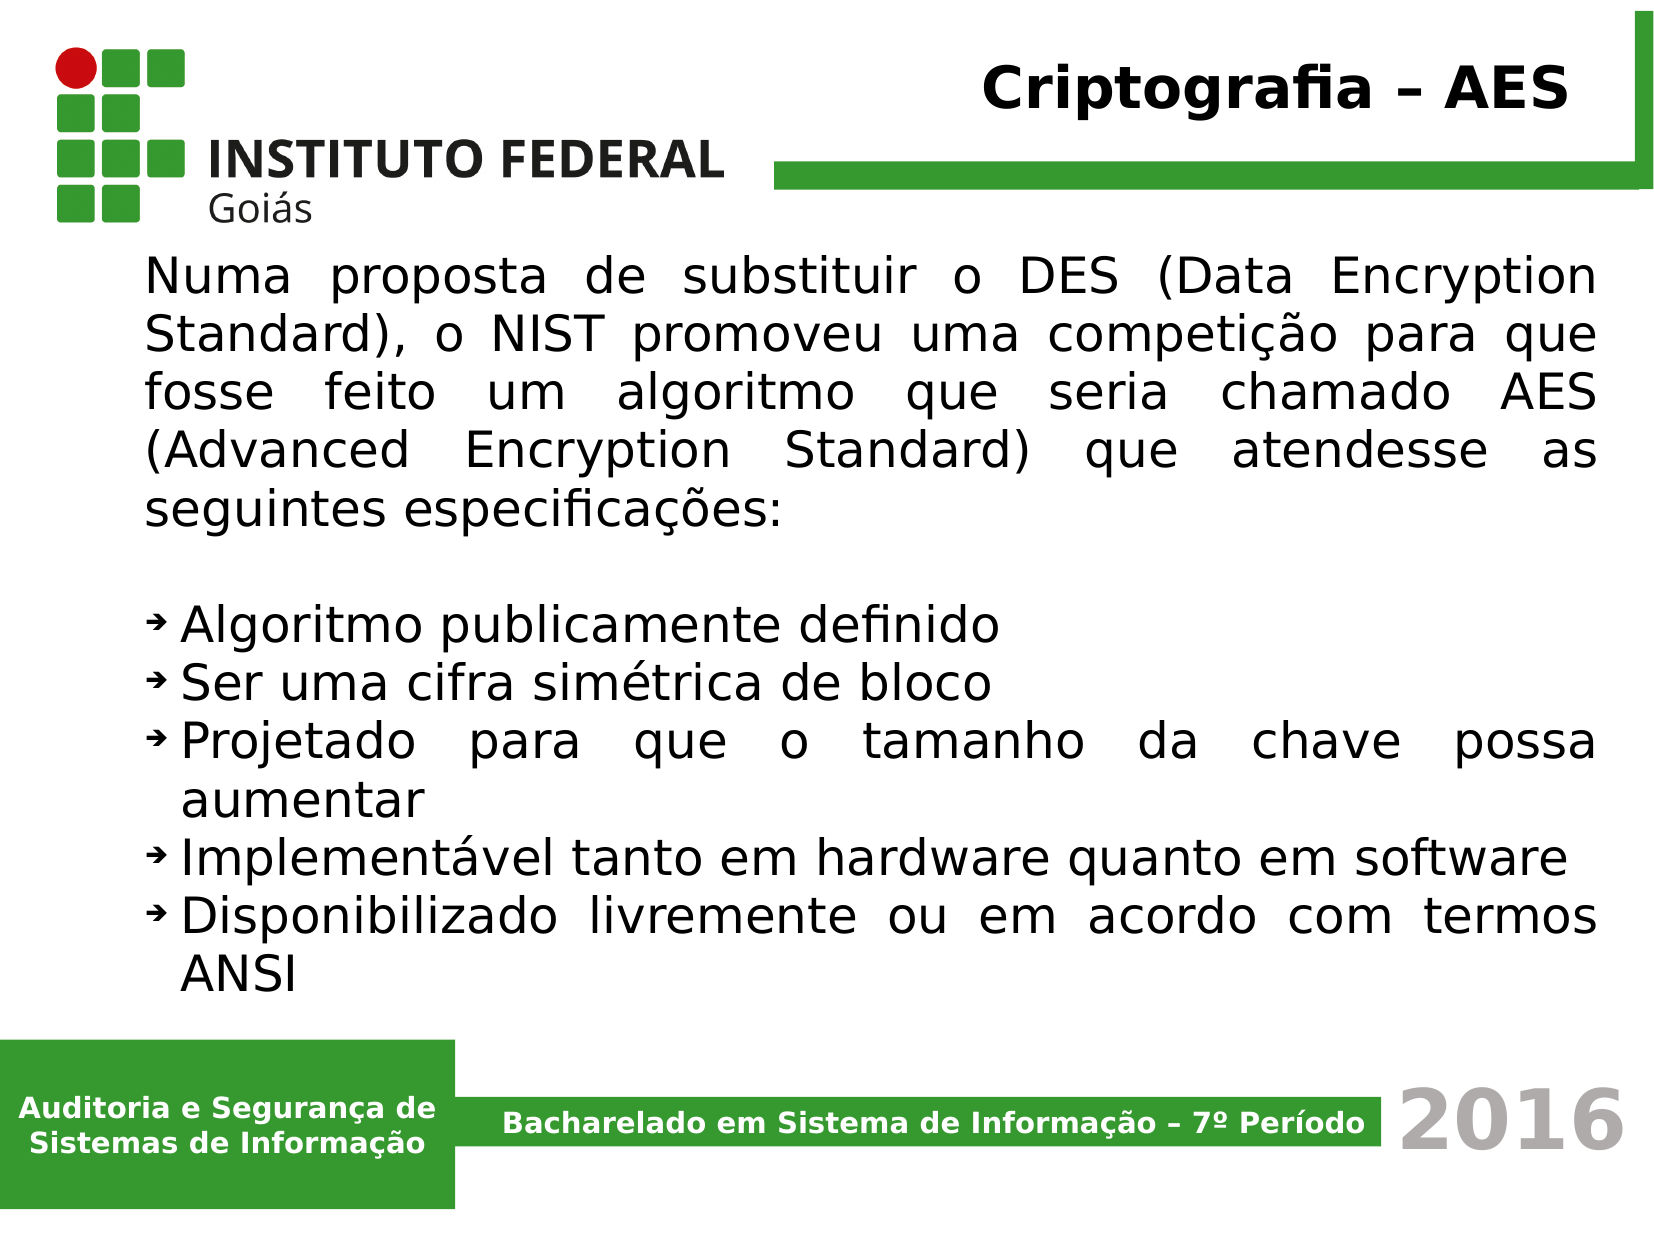

Criptografia – AES
Numa proposta de substituir o DES (Data Encryption Standard), o NIST promoveu uma competição para que fosse feito um algoritmo que seria chamado AES (Advanced Encryption Standard) que atendesse as seguintes especificações:
Algoritmo publicamente definido
Ser uma cifra simétrica de bloco
Projetado para que o tamanho da chave possa aumentar
Implementável tanto em hardware quanto em software
Disponibilizado livremente ou em acordo com termos ANSI
Auditoria e Segurança de Sistemas de Informação
2016
Bacharelado em Sistema de Informação – 7º Período